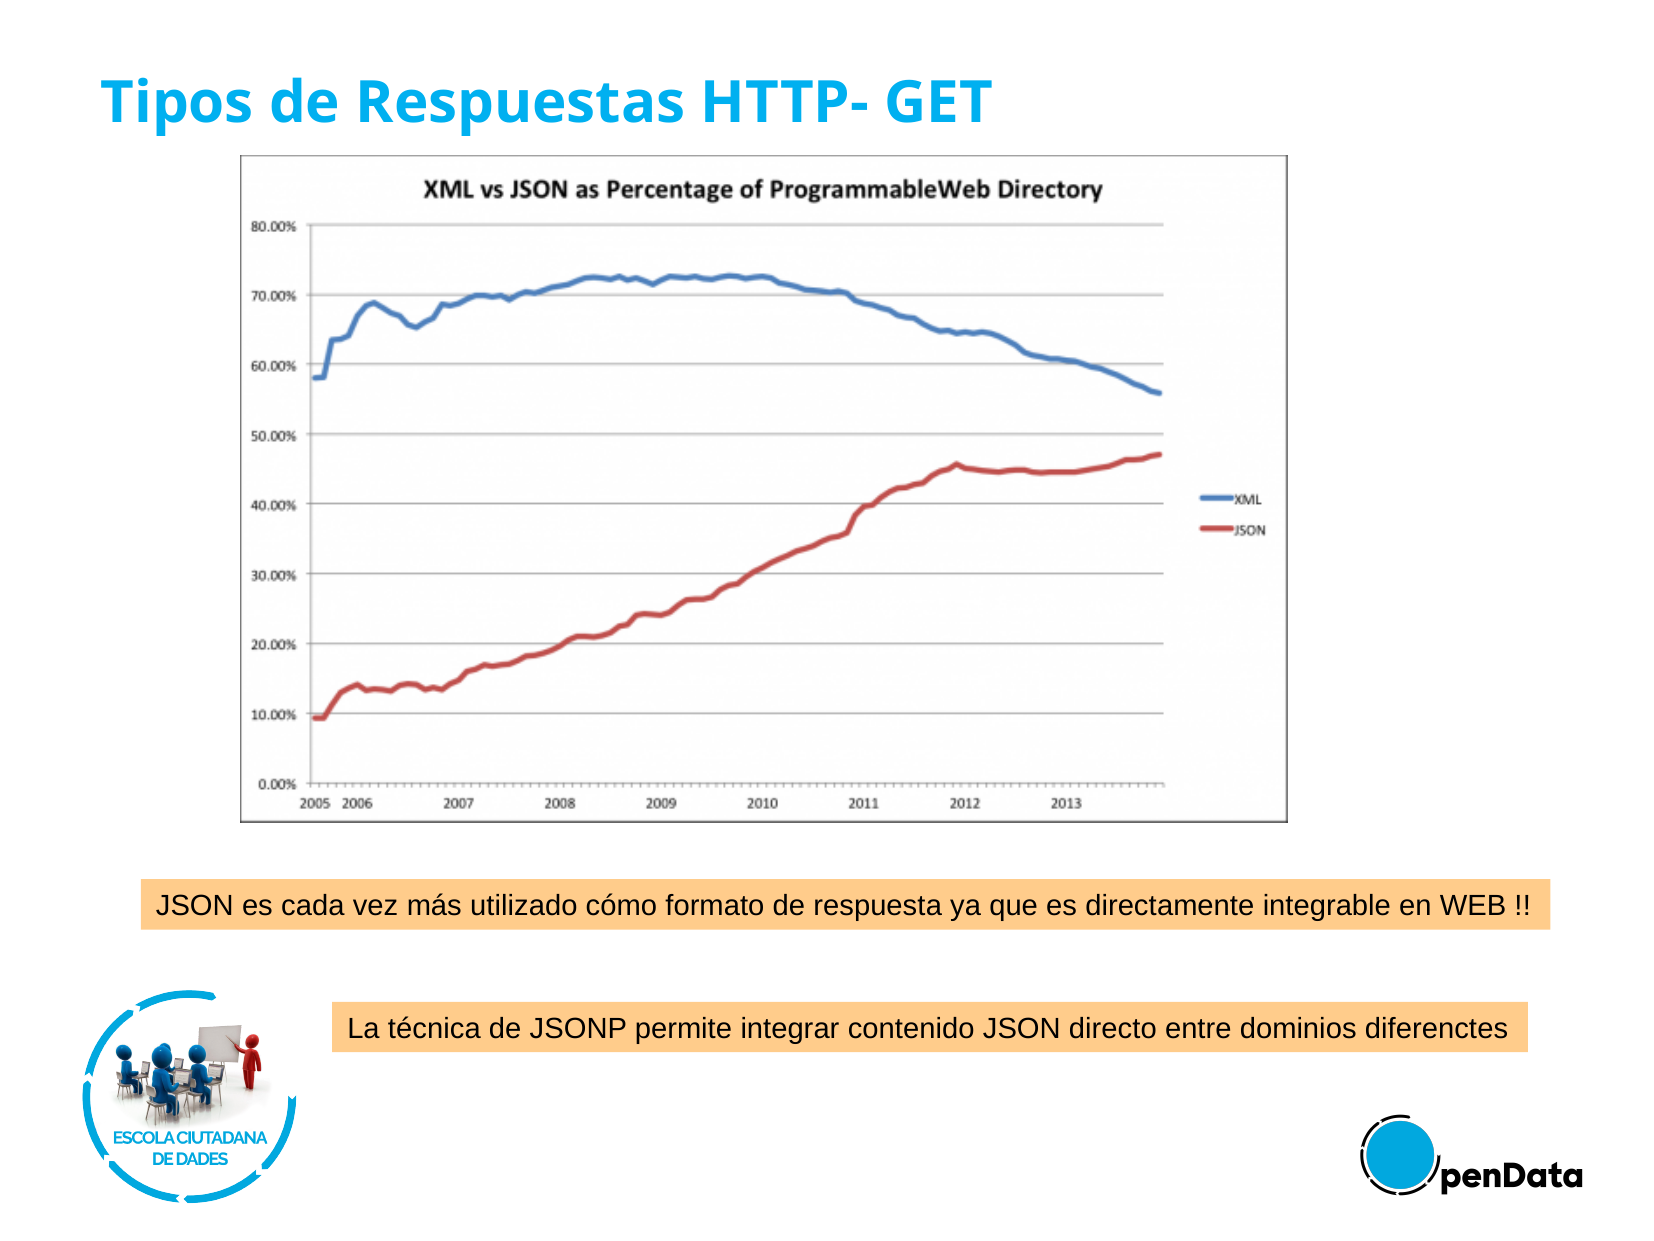

Tipos de Respuestas HTTP- GET
JSON es cada vez más utilizado cómo formato de respuesta ya que es directamente integrable en WEB !!
La técnica de JSONP permite integrar contenido JSON directo entre dominios diferenctes